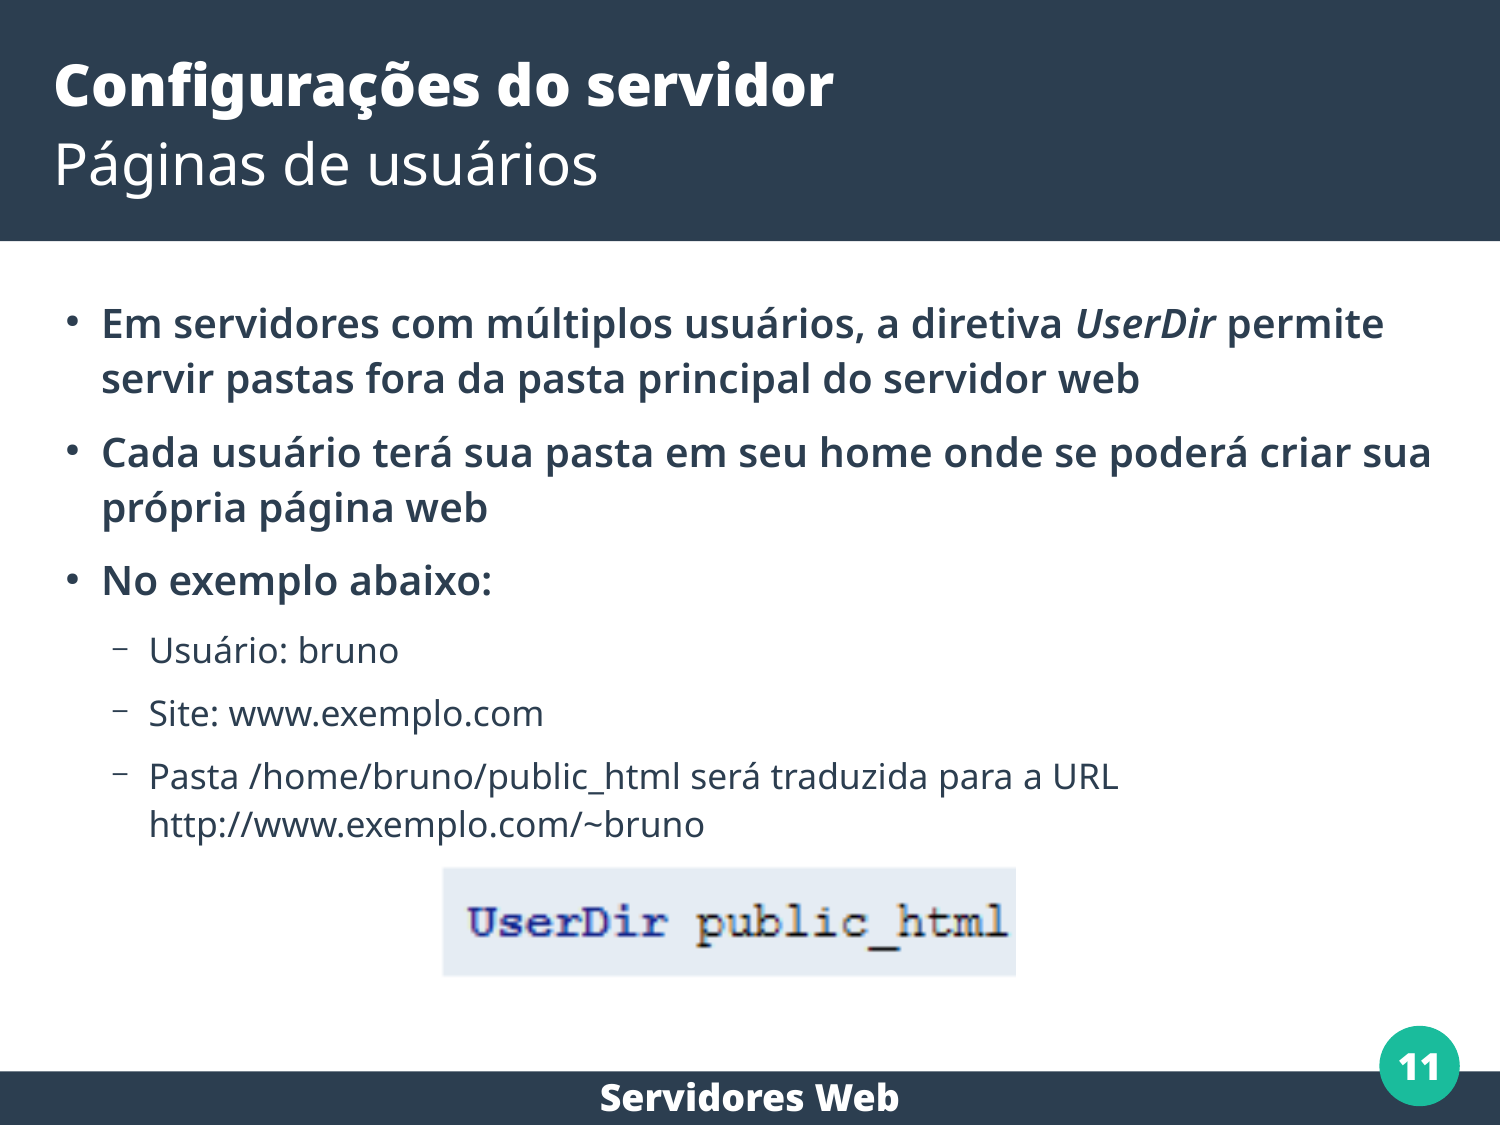

# Configurações do servidor Páginas de usuários
Em servidores com múltiplos usuários, a diretiva UserDir permite servir pastas fora da pasta principal do servidor web
Cada usuário terá sua pasta em seu home onde se poderá criar sua própria página web
No exemplo abaixo:
Usuário: bruno
Site: www.exemplo.com
Pasta /home/bruno/public_html será traduzida para a URL http://www.exemplo.com/~bruno
11
Servidores Web